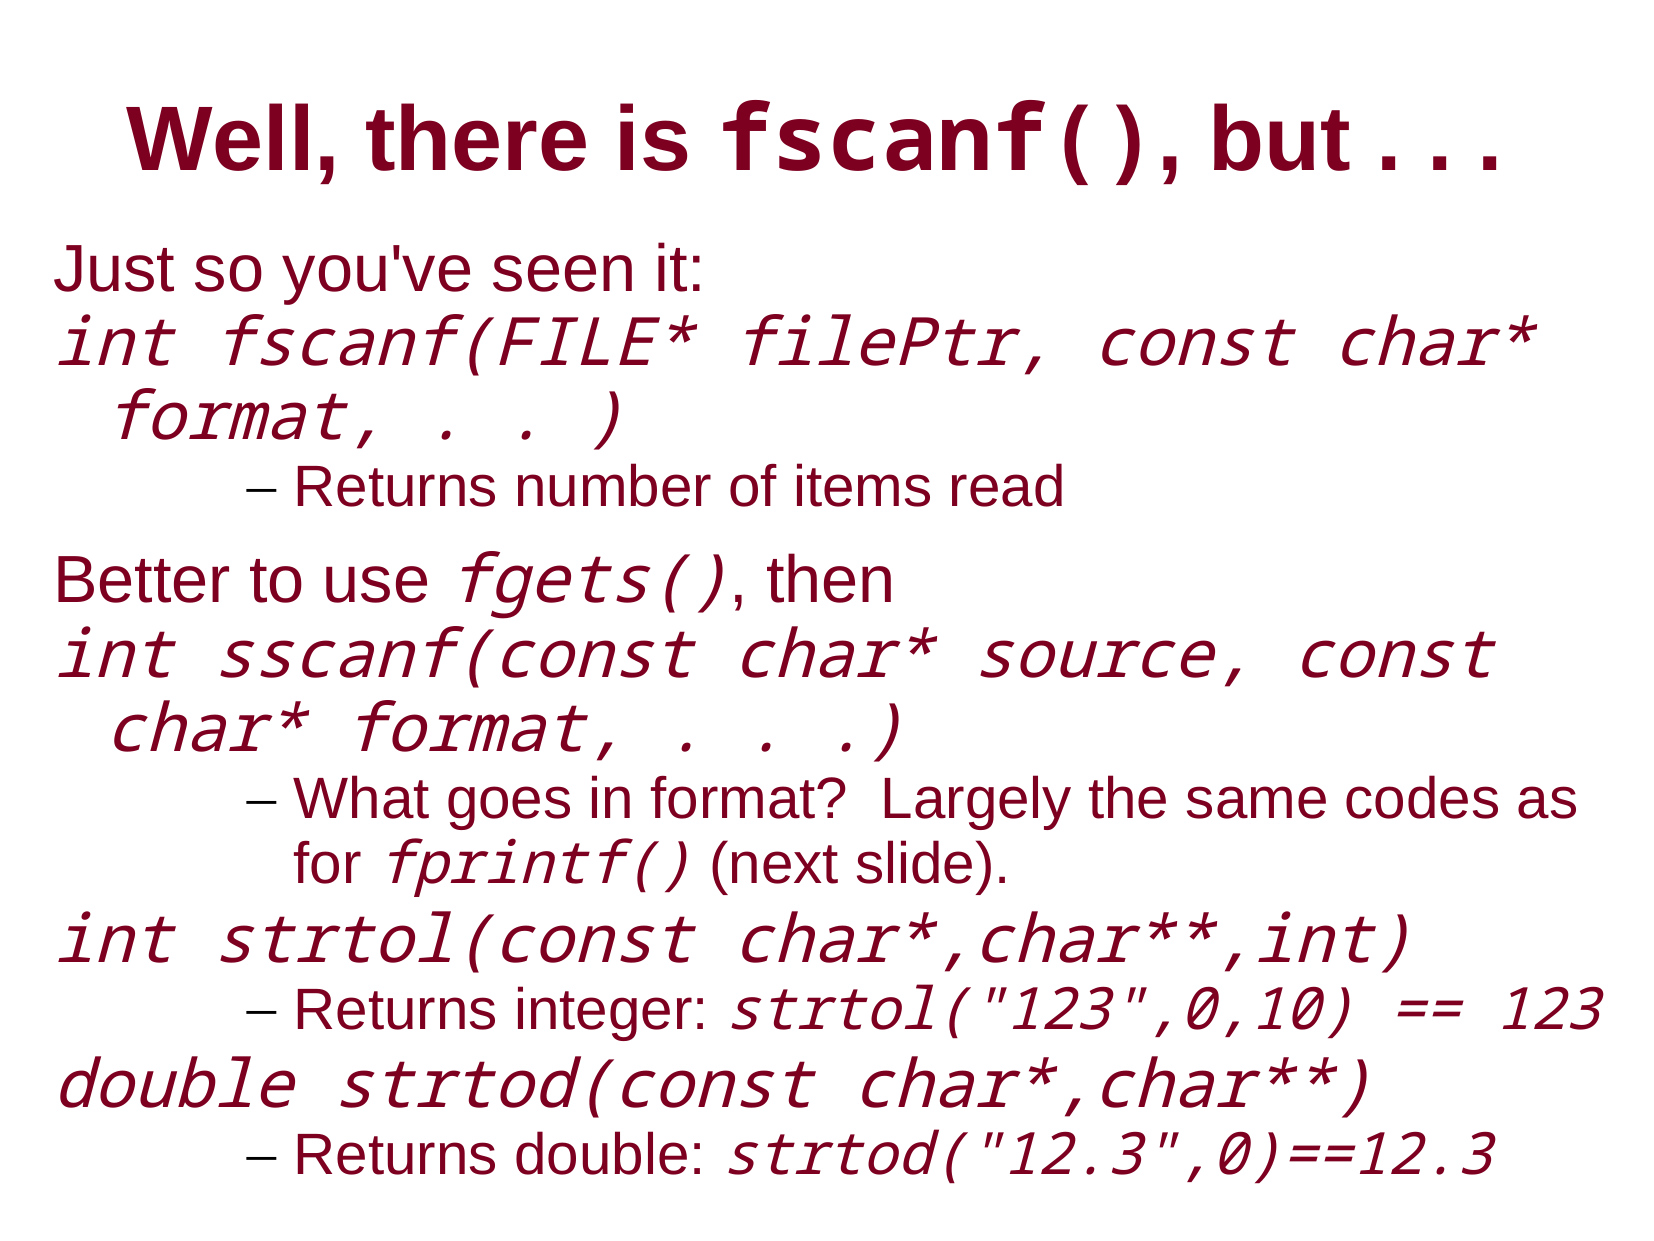

# Well, there is fscanf(), but . . .
Just so you've seen it:
int fscanf(FILE* filePtr, const char* format, . . )
Returns number of items read
Better to use fgets(), then
int sscanf(const char* source, const char* format, . . .)
What goes in format? Largely the same codes as for fprintf() (next slide).
int strtol(const char*,char**,int)
Returns integer: strtol("123",0,10) == 123
double strtod(const char*,char**)
Returns double: strtod("12.3",0)==12.3